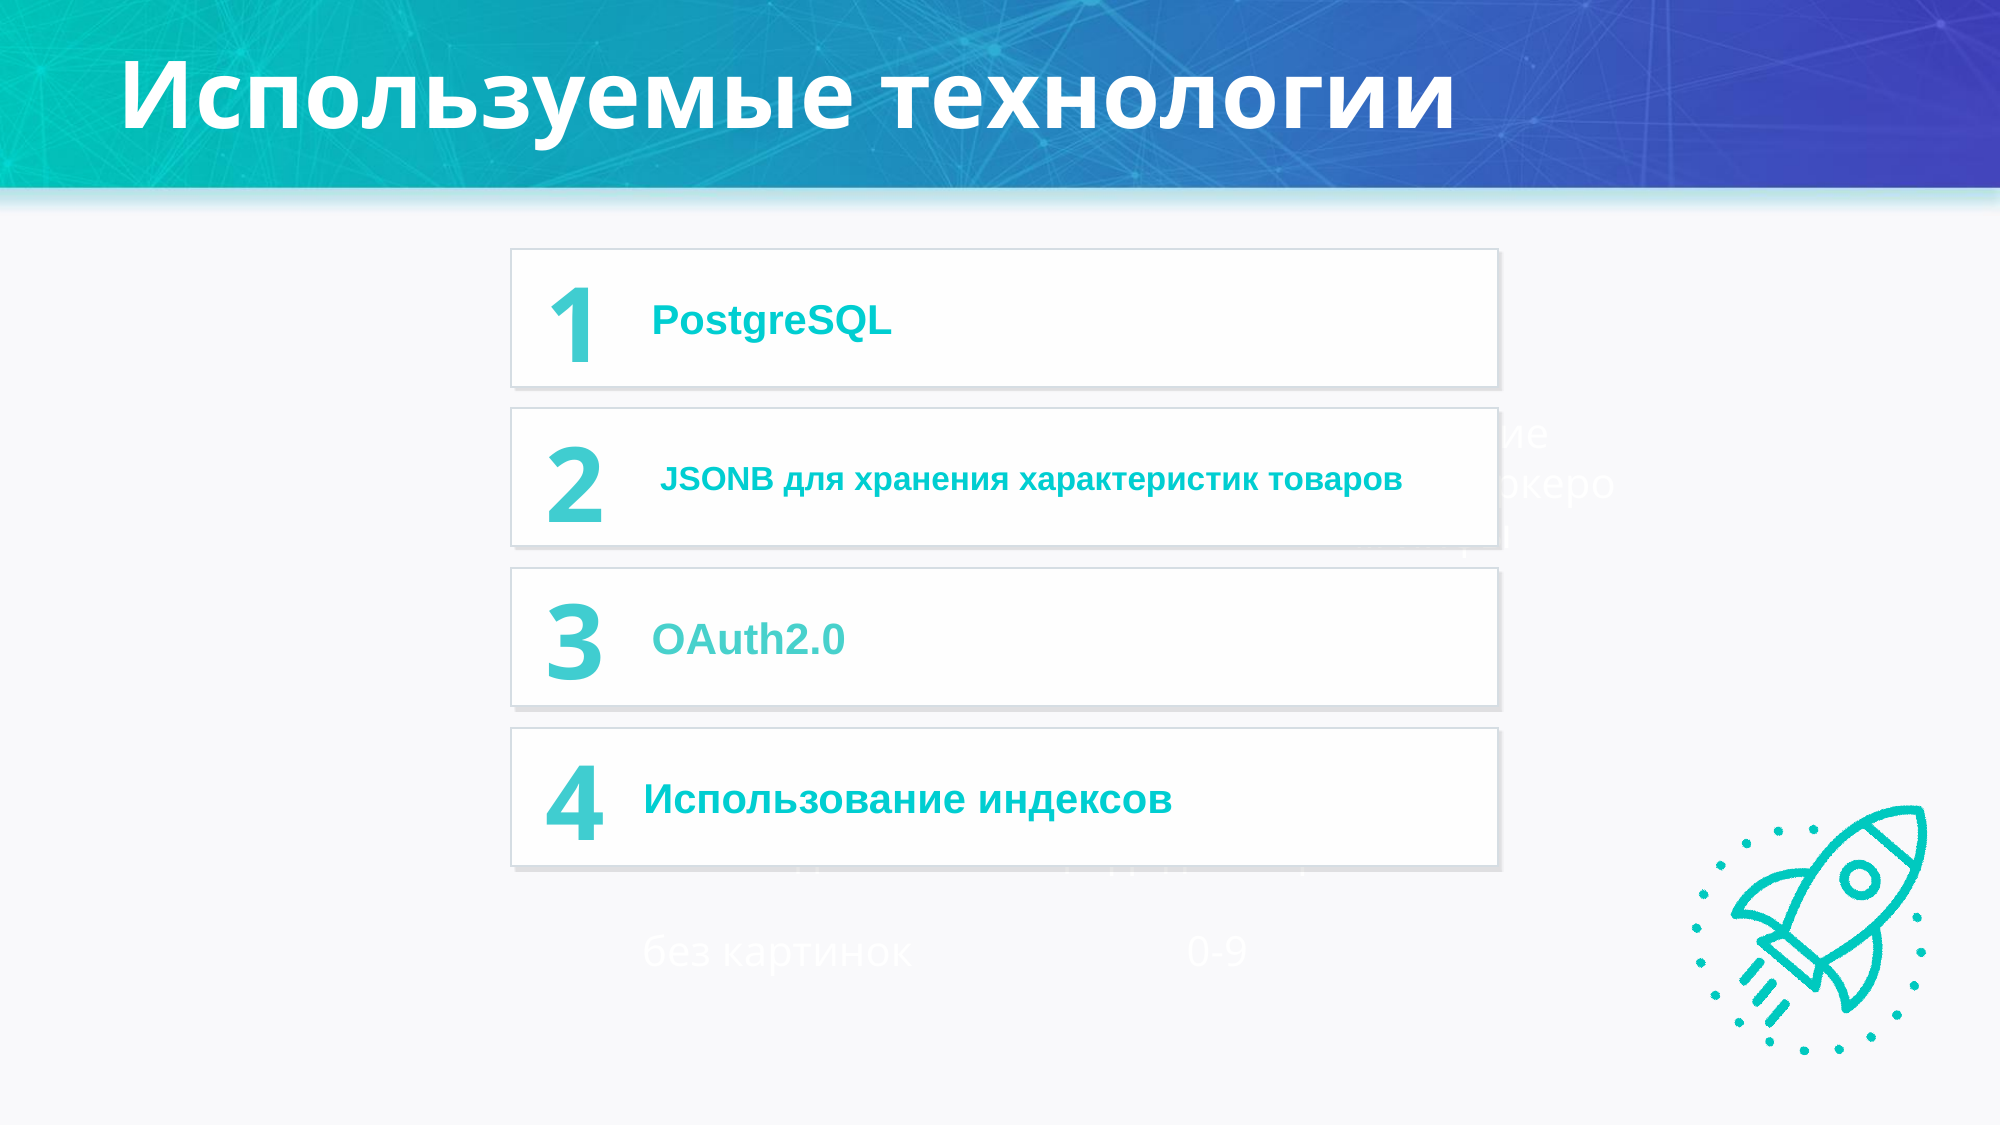

Используемые технологии
1
 PostgreSQL
2
Выделение фигурой/маркером инфы
 JSONB для хранения характеристик товаров
3
 OAuth2.0
4
 Использование индексов
Одна мысль на слайде
без картинок
Использование цифр для опроса
0-9